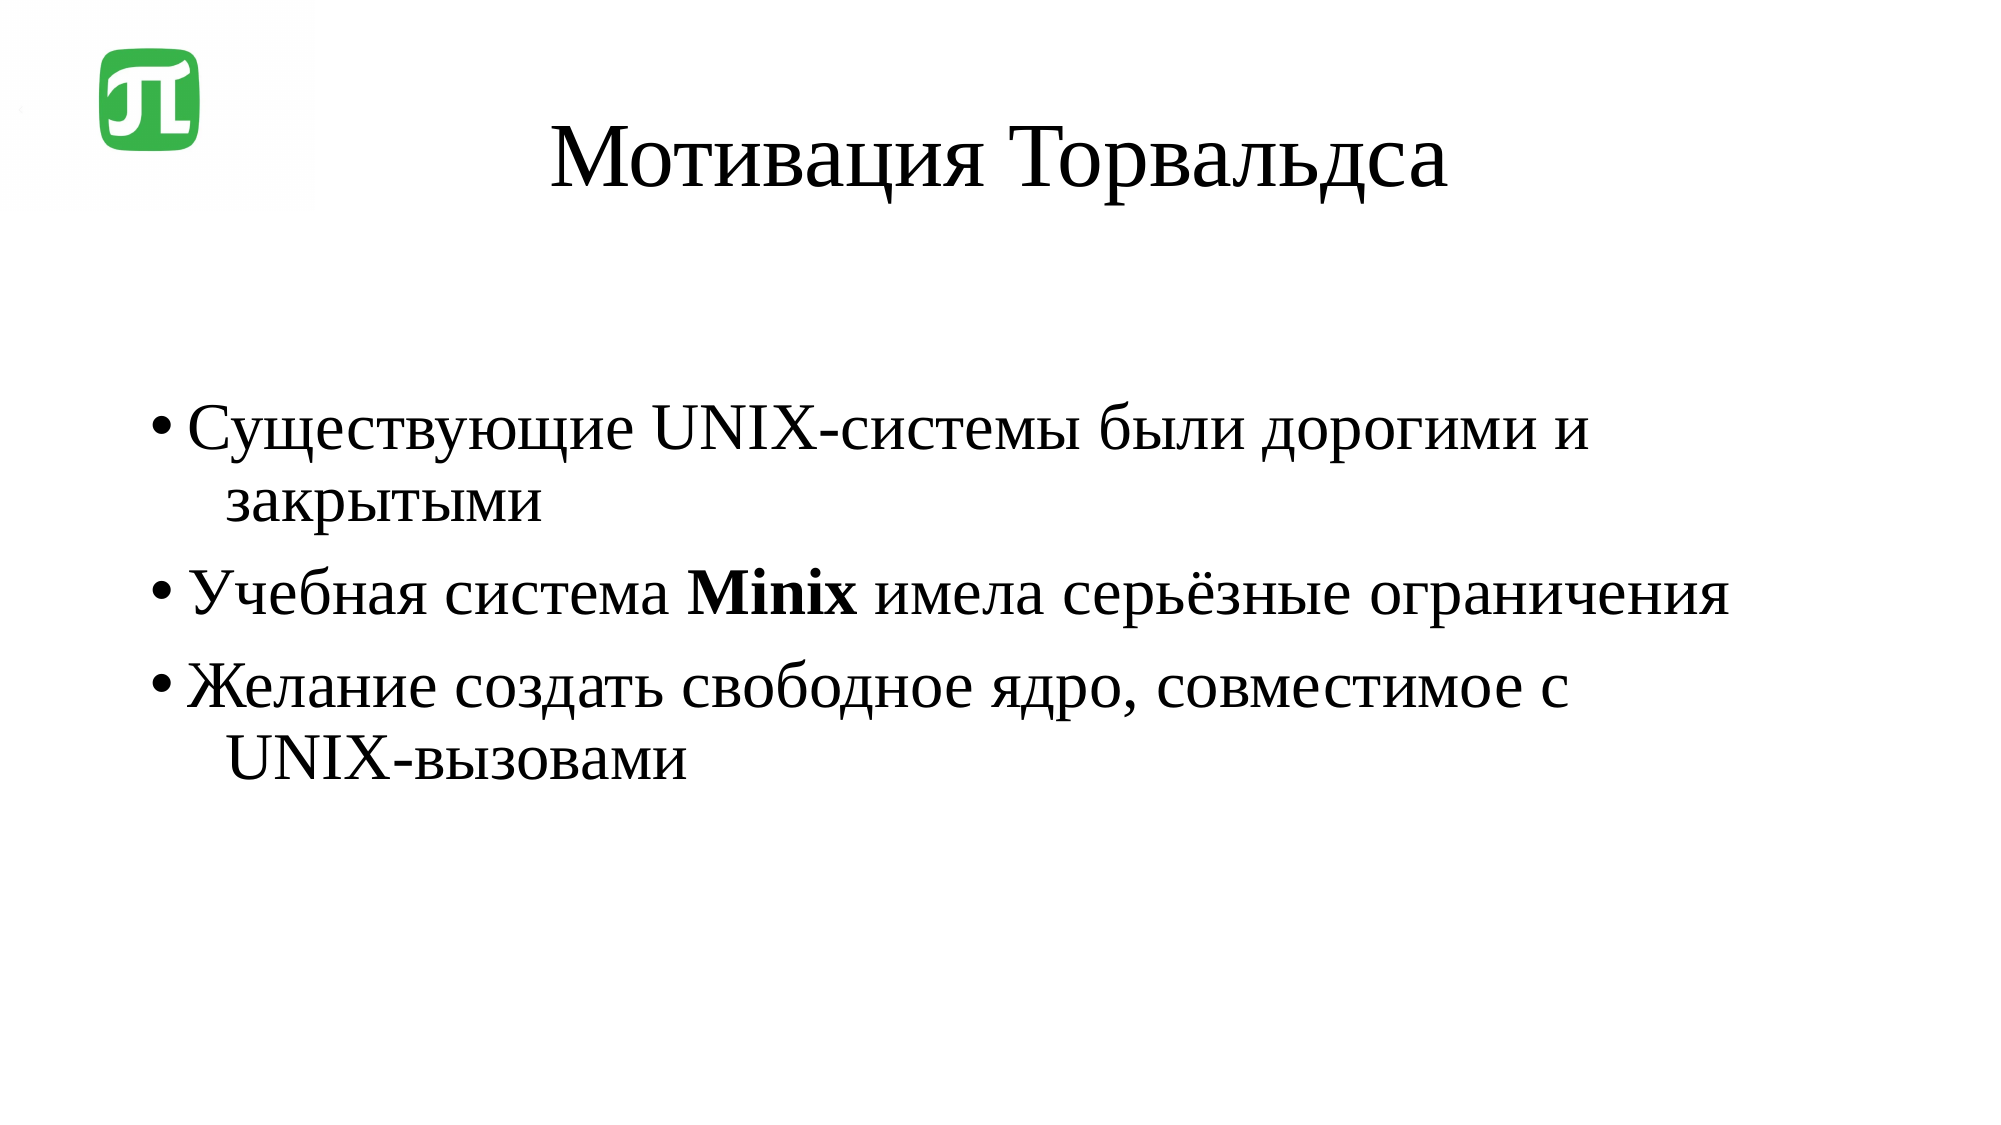

# Мотивация Торвальдса
Существующие UNIX‑системы были дорогими и закрытыми
Учебная система Minix имела серьёзные ограничения
Желание создать свободное ядро, совместимое с UNIX‑вызовами